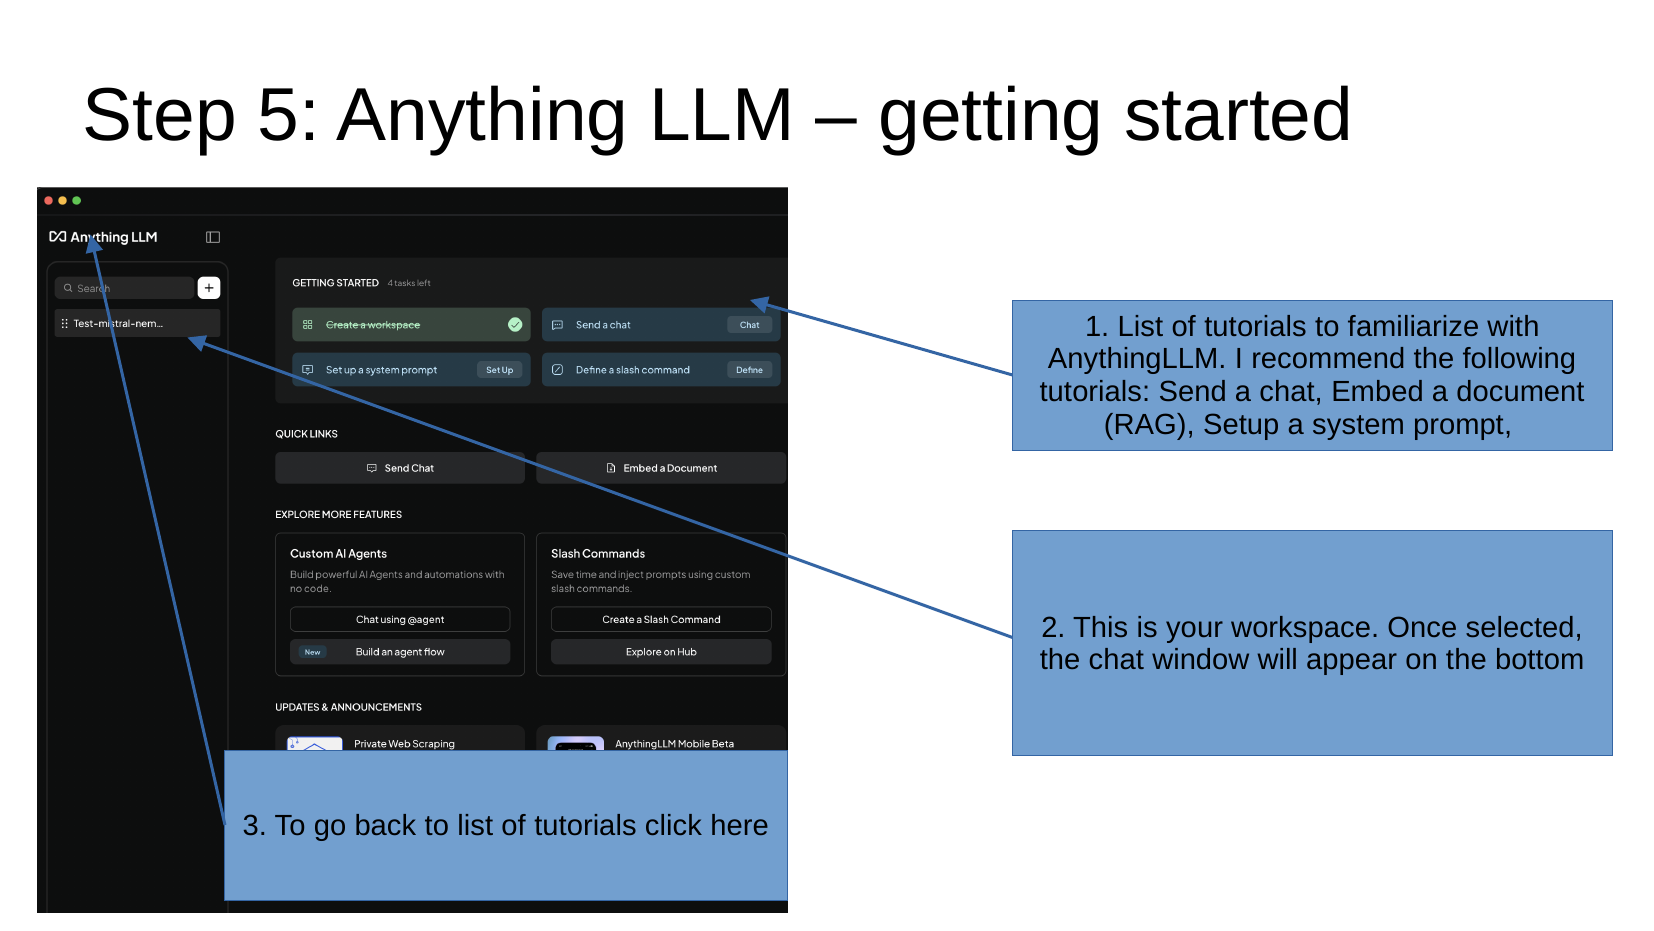

# Step 5: Anything LLM – getting started
1. List of tutorials to familiarize with AnythingLLM. I recommend the following tutorials: Send a chat, Embed a document (RAG), Setup a system prompt,
2. This is your workspace. Once selected, the chat window will appear on the bottom
3. To go back to list of tutorials click here